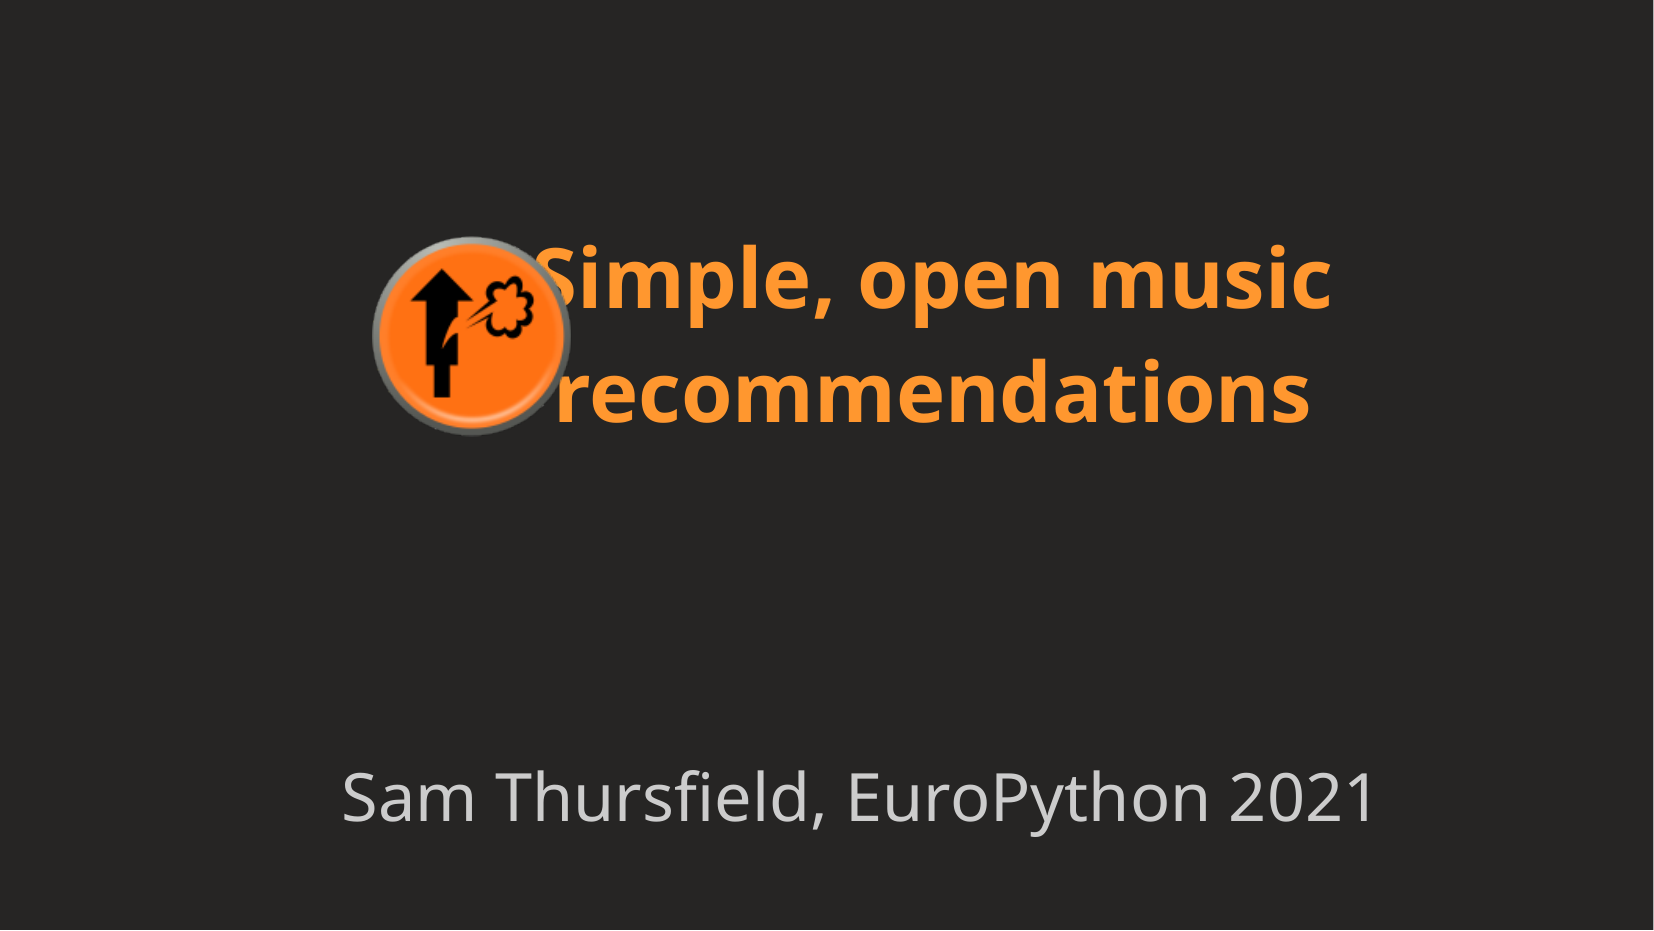

# Simple, open music recommendations
Sam Thursfield, EuroPython 2021